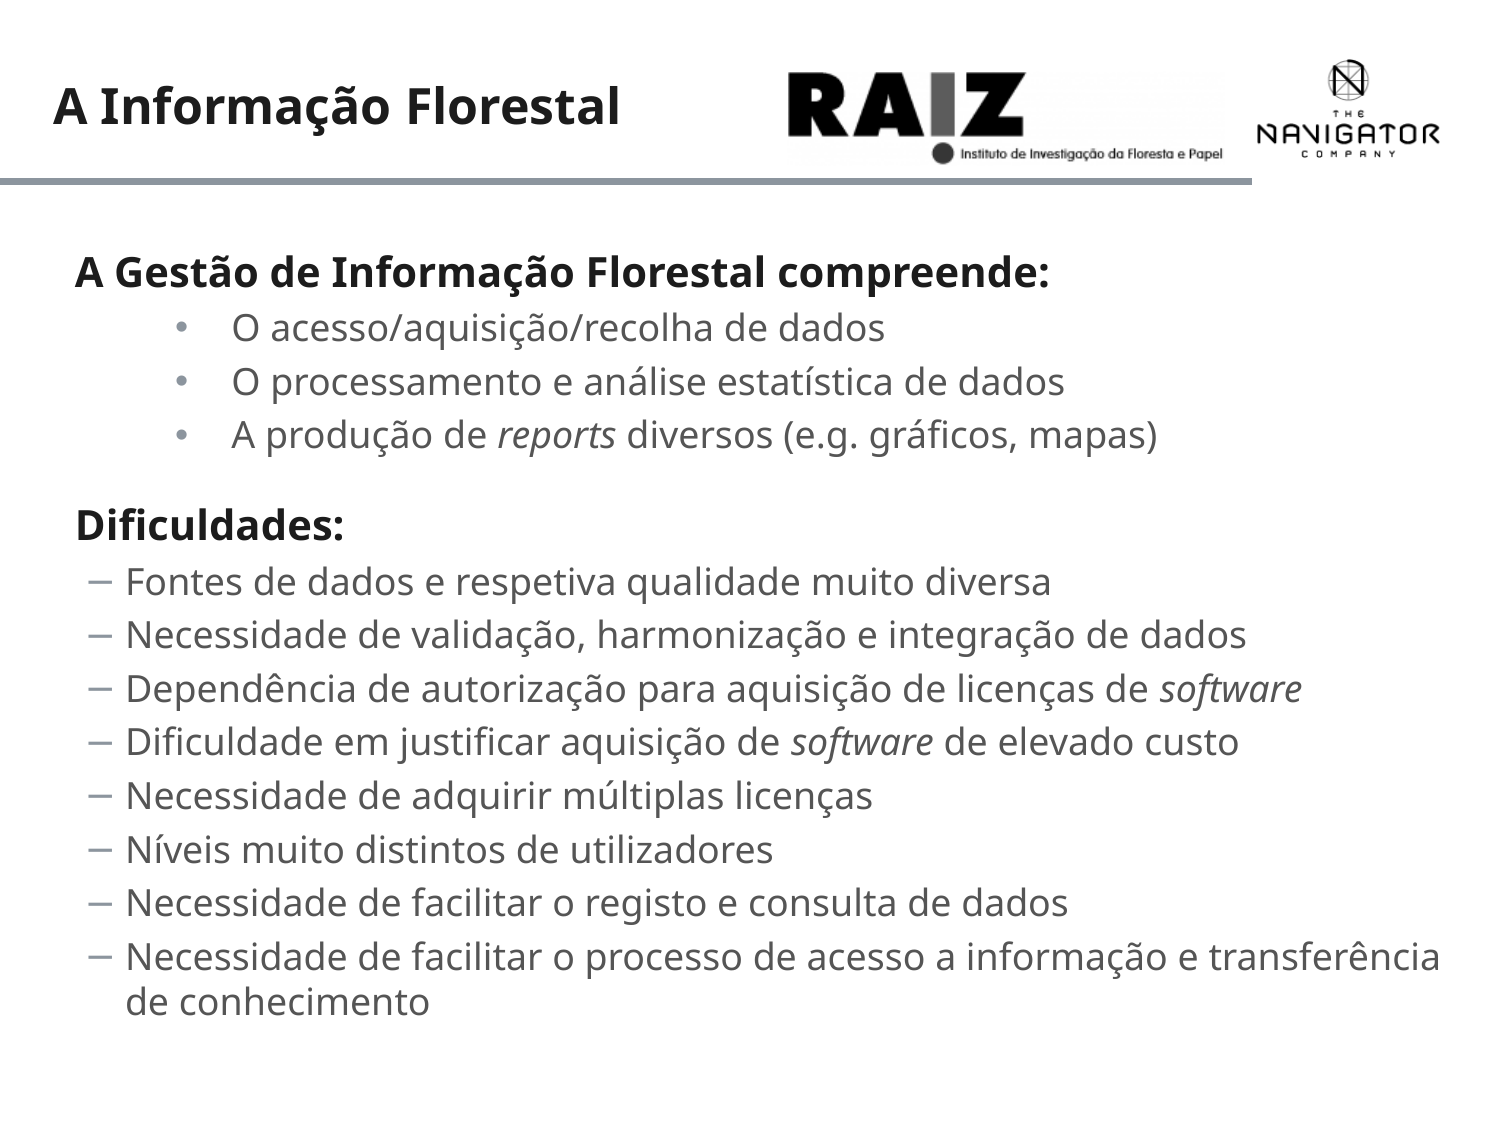

A Informação Florestal
# A Gestão de Informação Florestal compreende:
O acesso/aquisição/recolha de dados
O processamento e análise estatística de dados
A produção de reports diversos (e.g. gráficos, mapas)
Dificuldades:
Fontes de dados e respetiva qualidade muito diversa
Necessidade de validação, harmonização e integração de dados
Dependência de autorização para aquisição de licenças de software
Dificuldade em justificar aquisição de software de elevado custo
Necessidade de adquirir múltiplas licenças
Níveis muito distintos de utilizadores
Necessidade de facilitar o registo e consulta de dados
Necessidade de facilitar o processo de acesso a informação e transferência de conhecimento